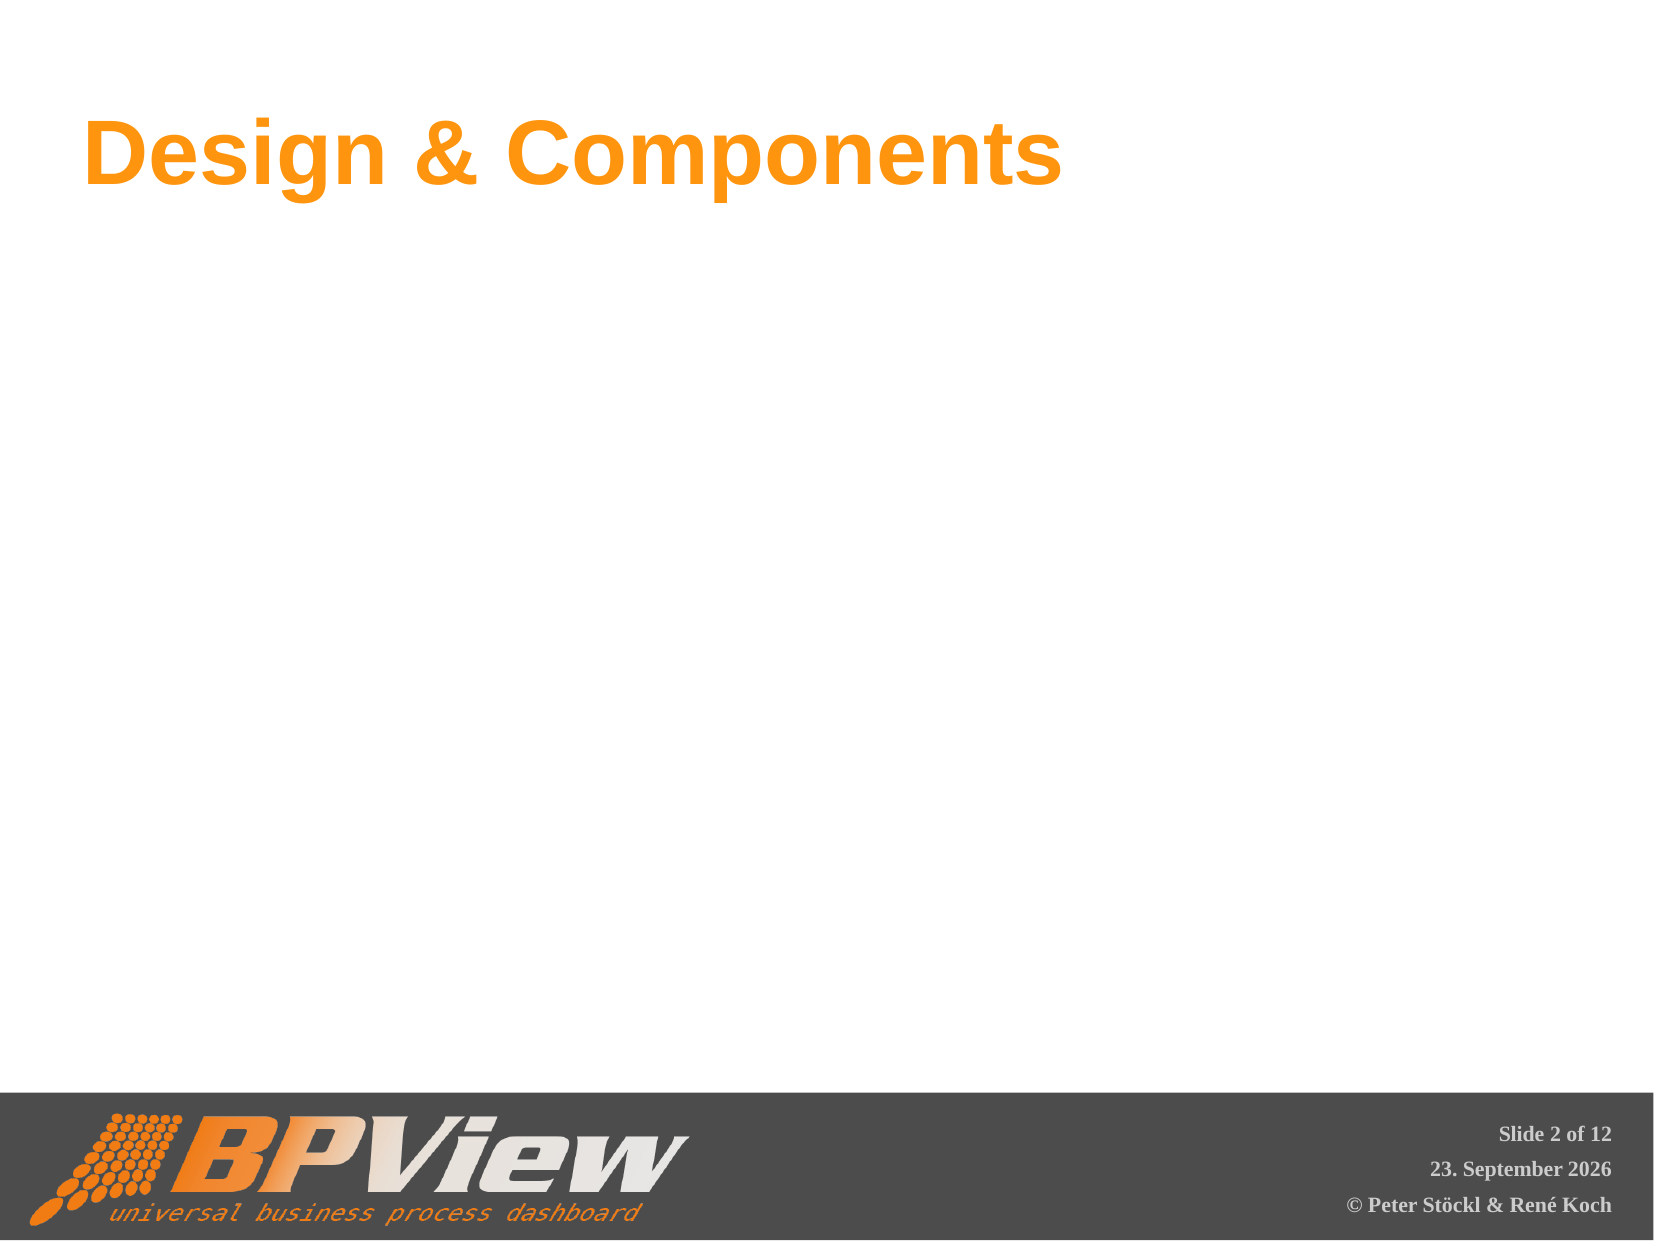

# Design & Components
2
© Peter Stöckl & René Koch